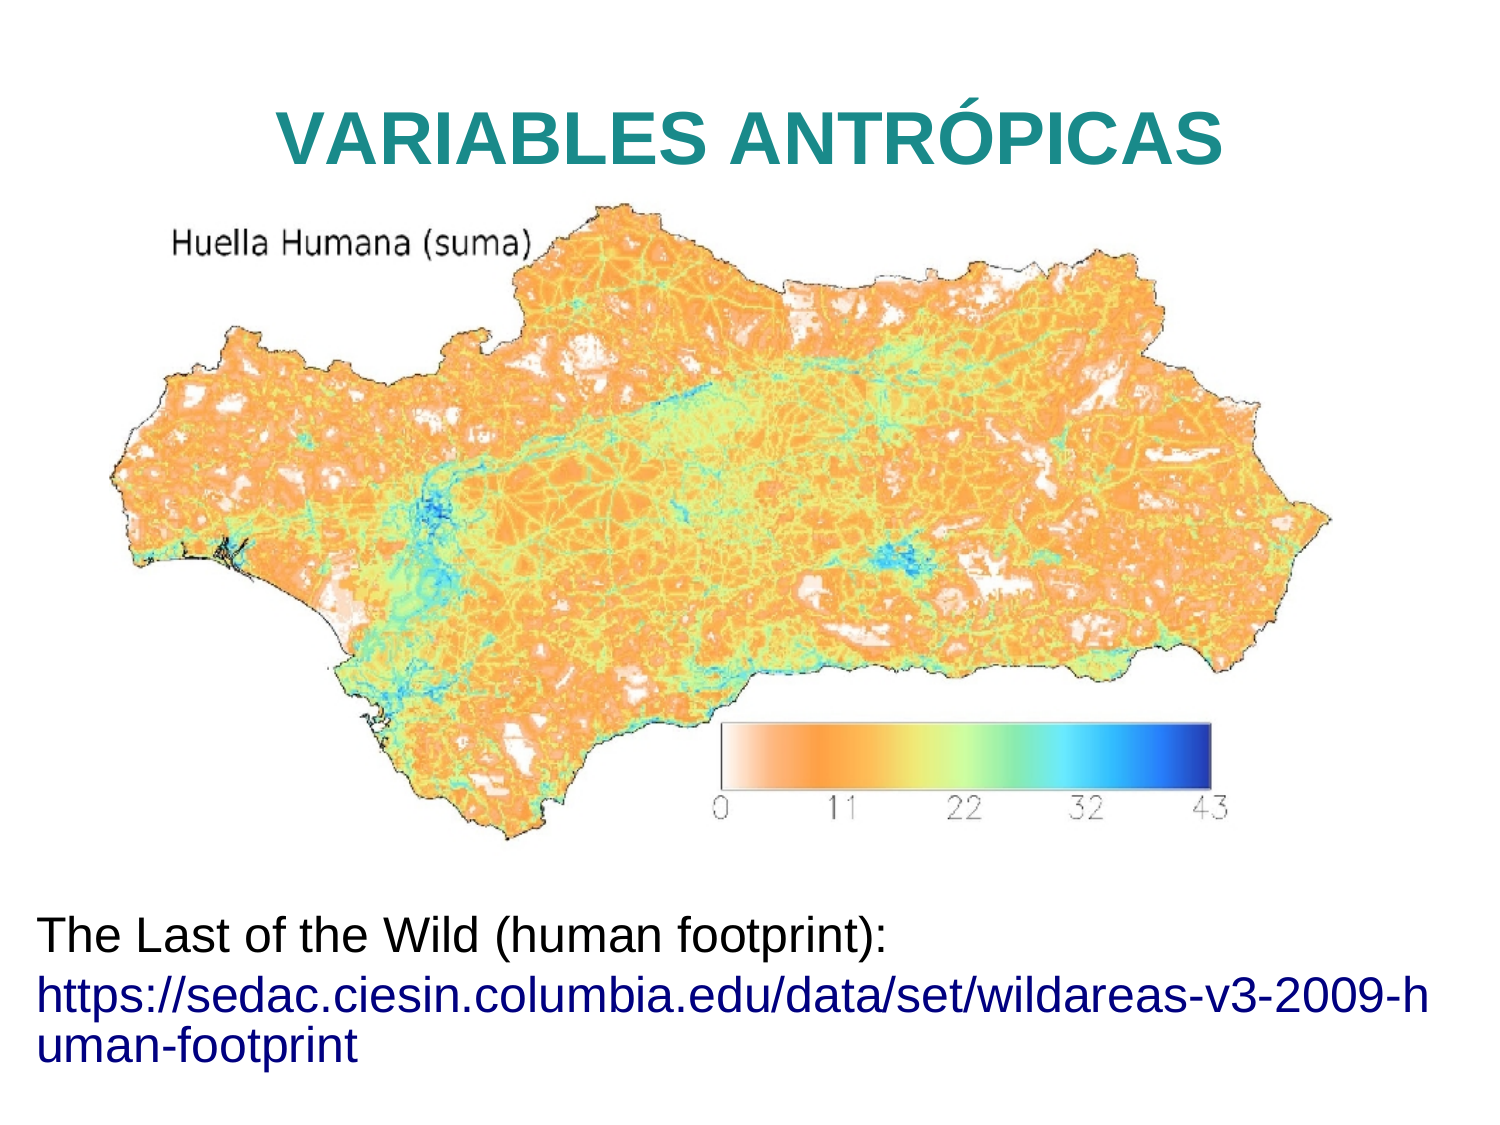

# VARIABLES ANTRÓPICAS
The Last of the Wild (human footprint): https://sedac.ciesin.columbia.edu/data/set/wildareas-v3-2009-human-footprint